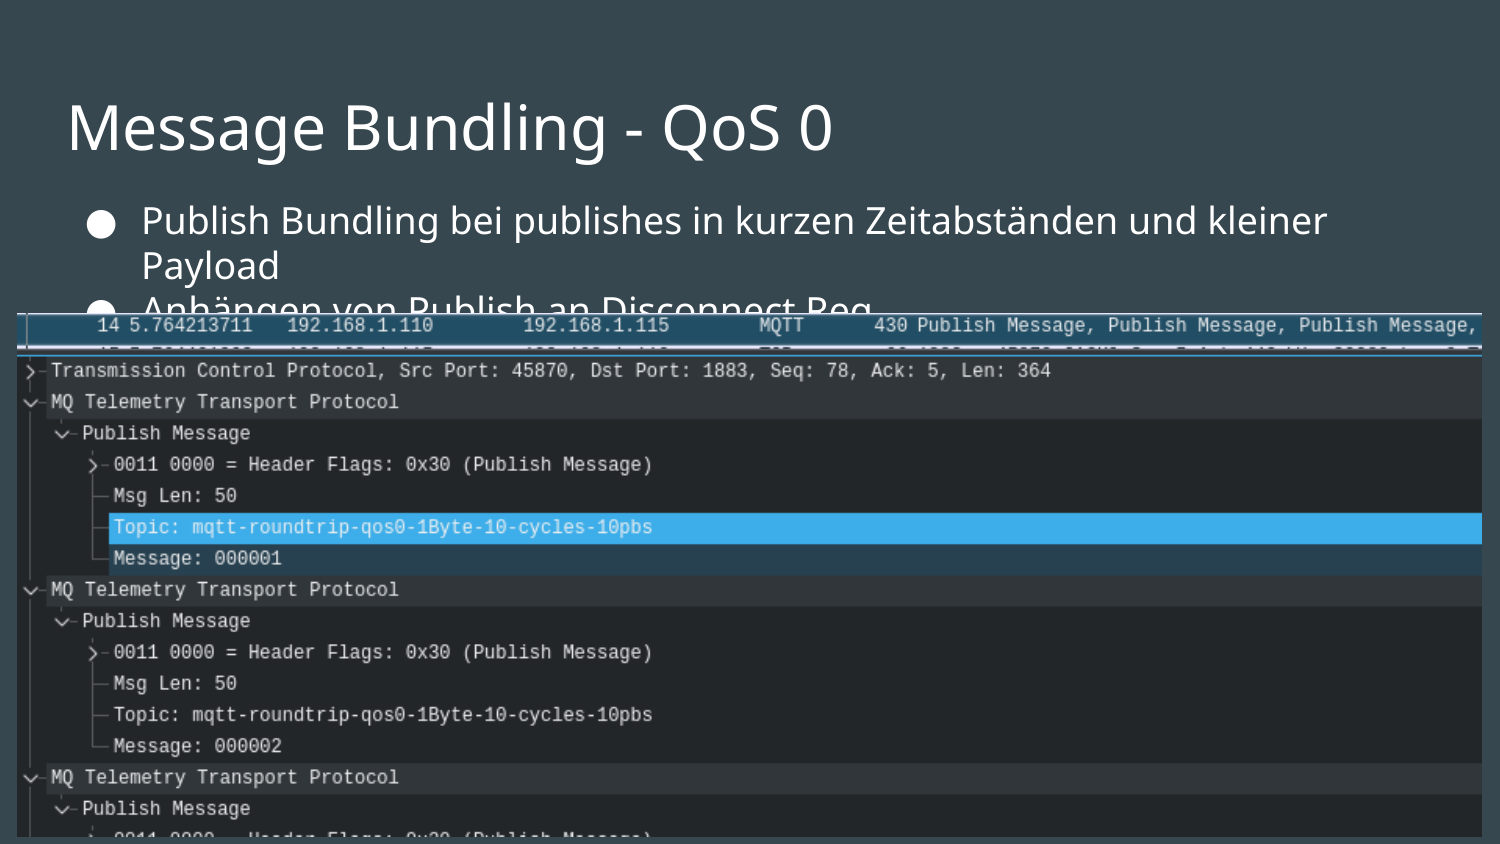

# Message Bundling - QoS 0
Publish Bundling bei publishes in kurzen Zeitabständen und kleiner Payload
Anhängen von Publish an Disconnect Req